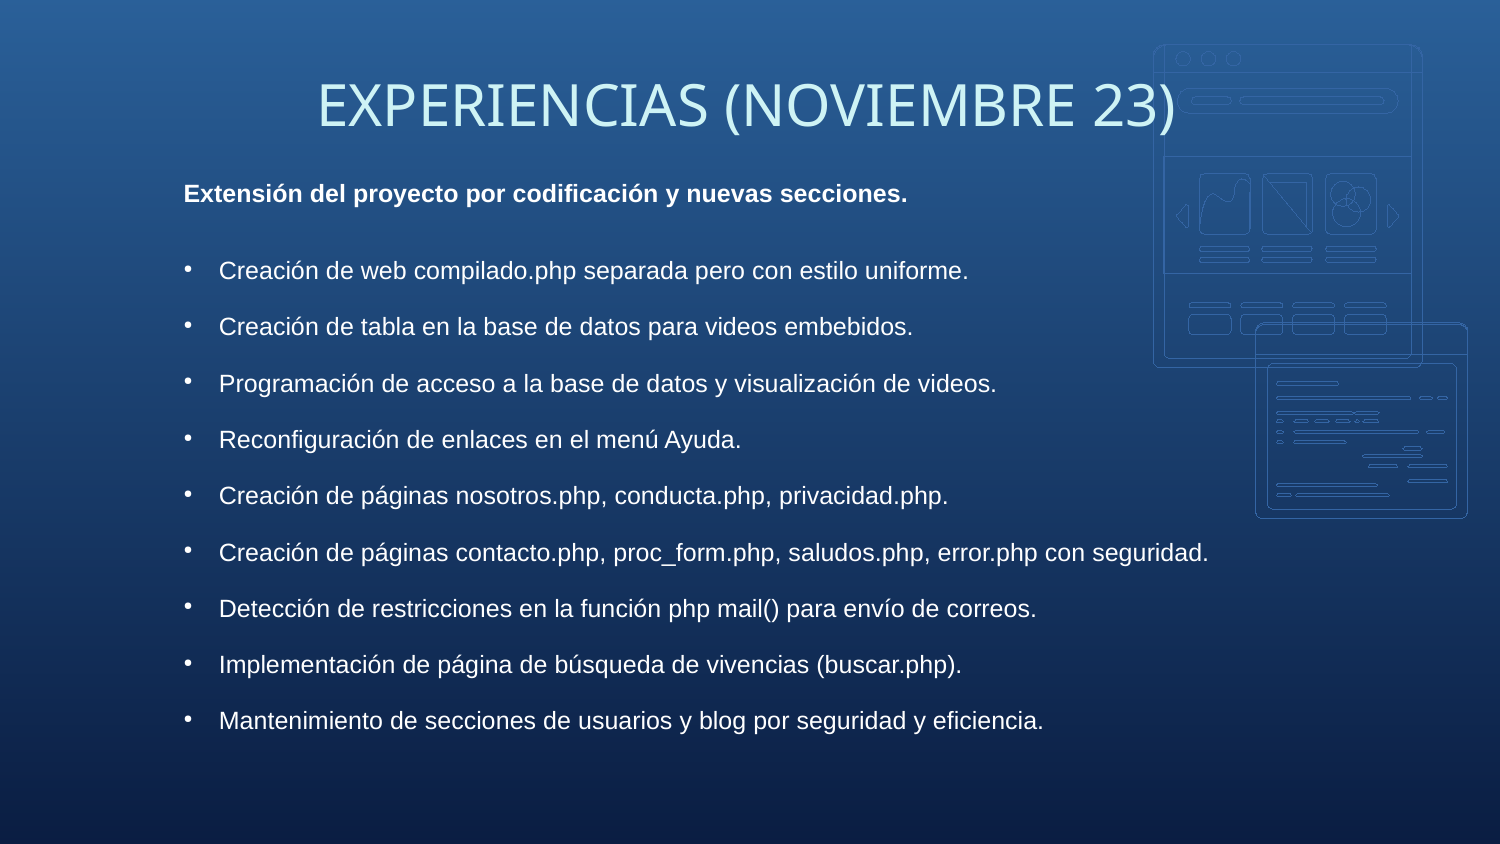

EXPERIENCIAS (NOVIEMBRE 23)
Extensión del proyecto por codificación y nuevas secciones.
Creación de web compilado.php separada pero con estilo uniforme.
Creación de tabla en la base de datos para videos embebidos.
Programación de acceso a la base de datos y visualización de videos.
Reconfiguración de enlaces en el menú Ayuda.
Creación de páginas nosotros.php, conducta.php, privacidad.php.
Creación de páginas contacto.php, proc_form.php, saludos.php, error.php con seguridad.
Detección de restricciones en la función php mail() para envío de correos.
Implementación de página de búsqueda de vivencias (buscar.php).
Mantenimiento de secciones de usuarios y blog por seguridad y eficiencia.